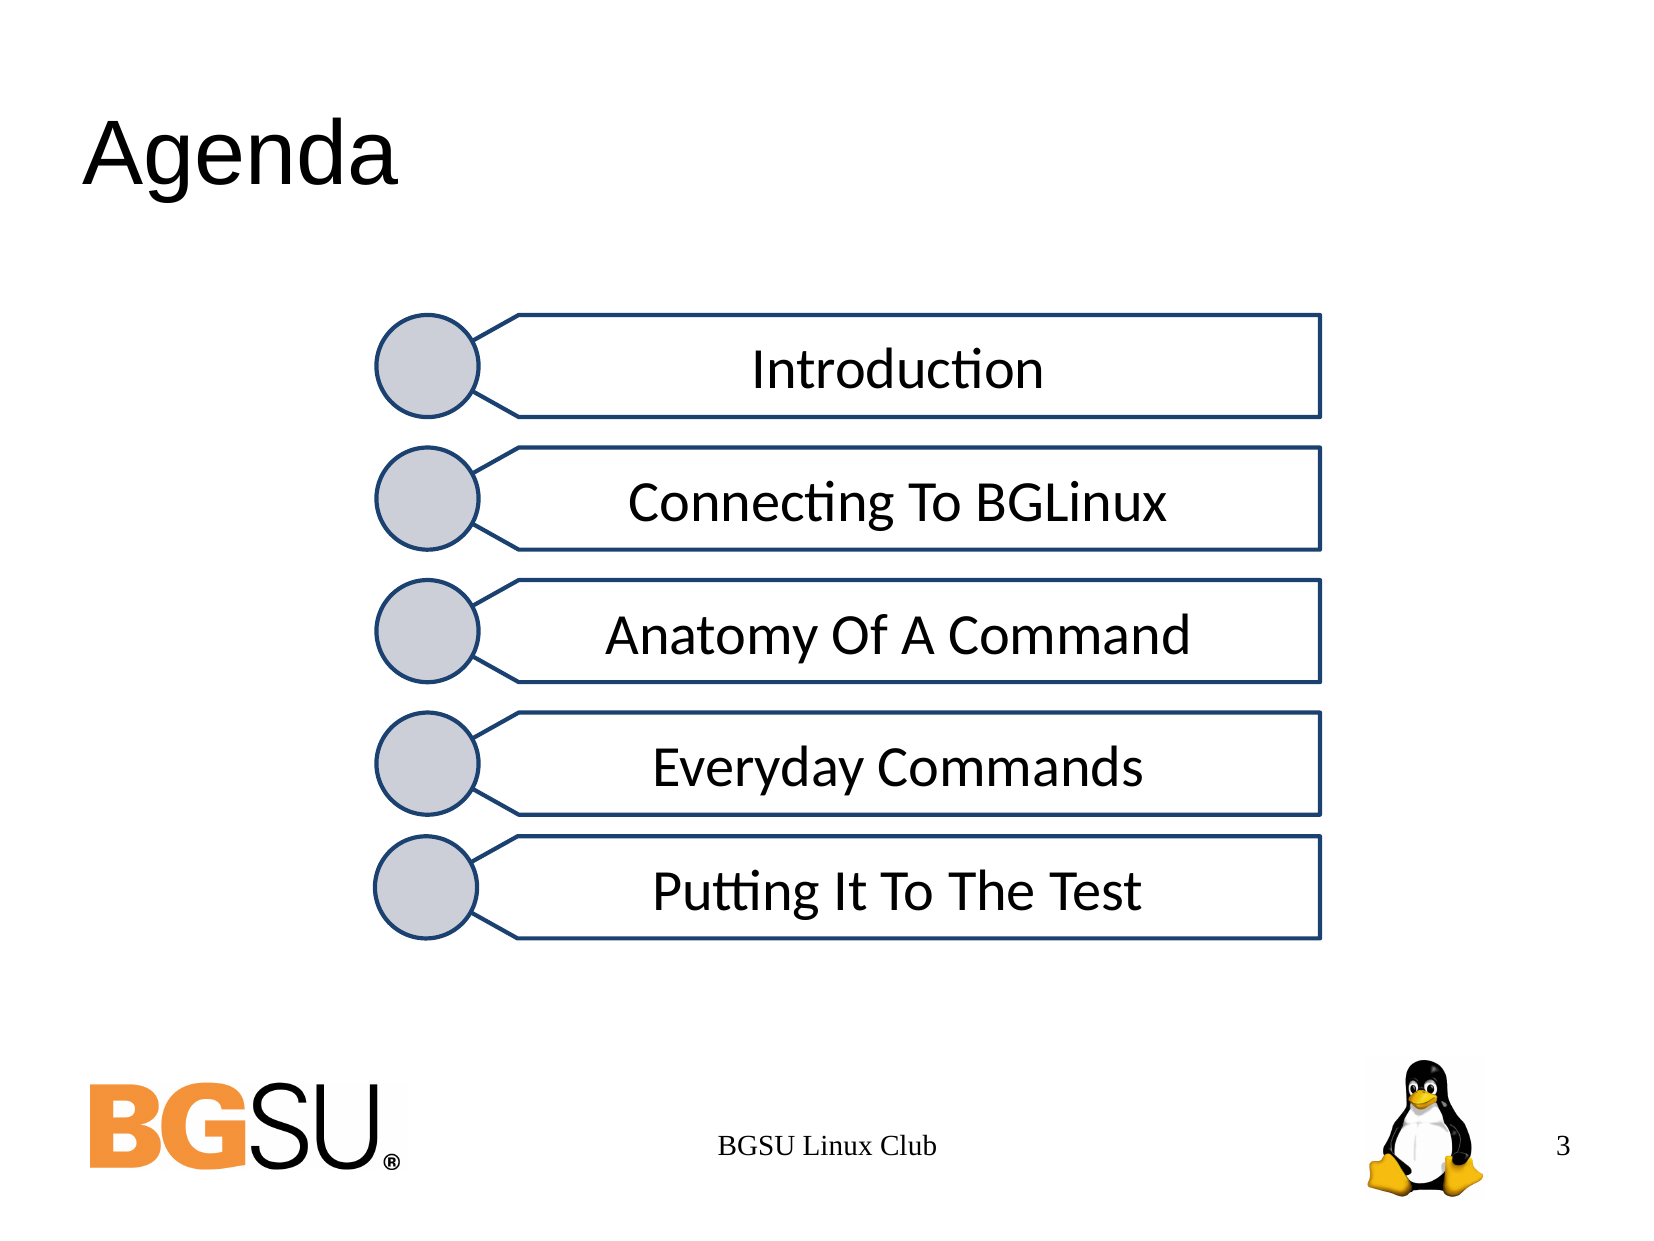

# Agenda
Introduction
Connecting To BGLinux
Anatomy Of A Command
Everyday Commands
Putting It To The Test
BGSU Linux Club
3